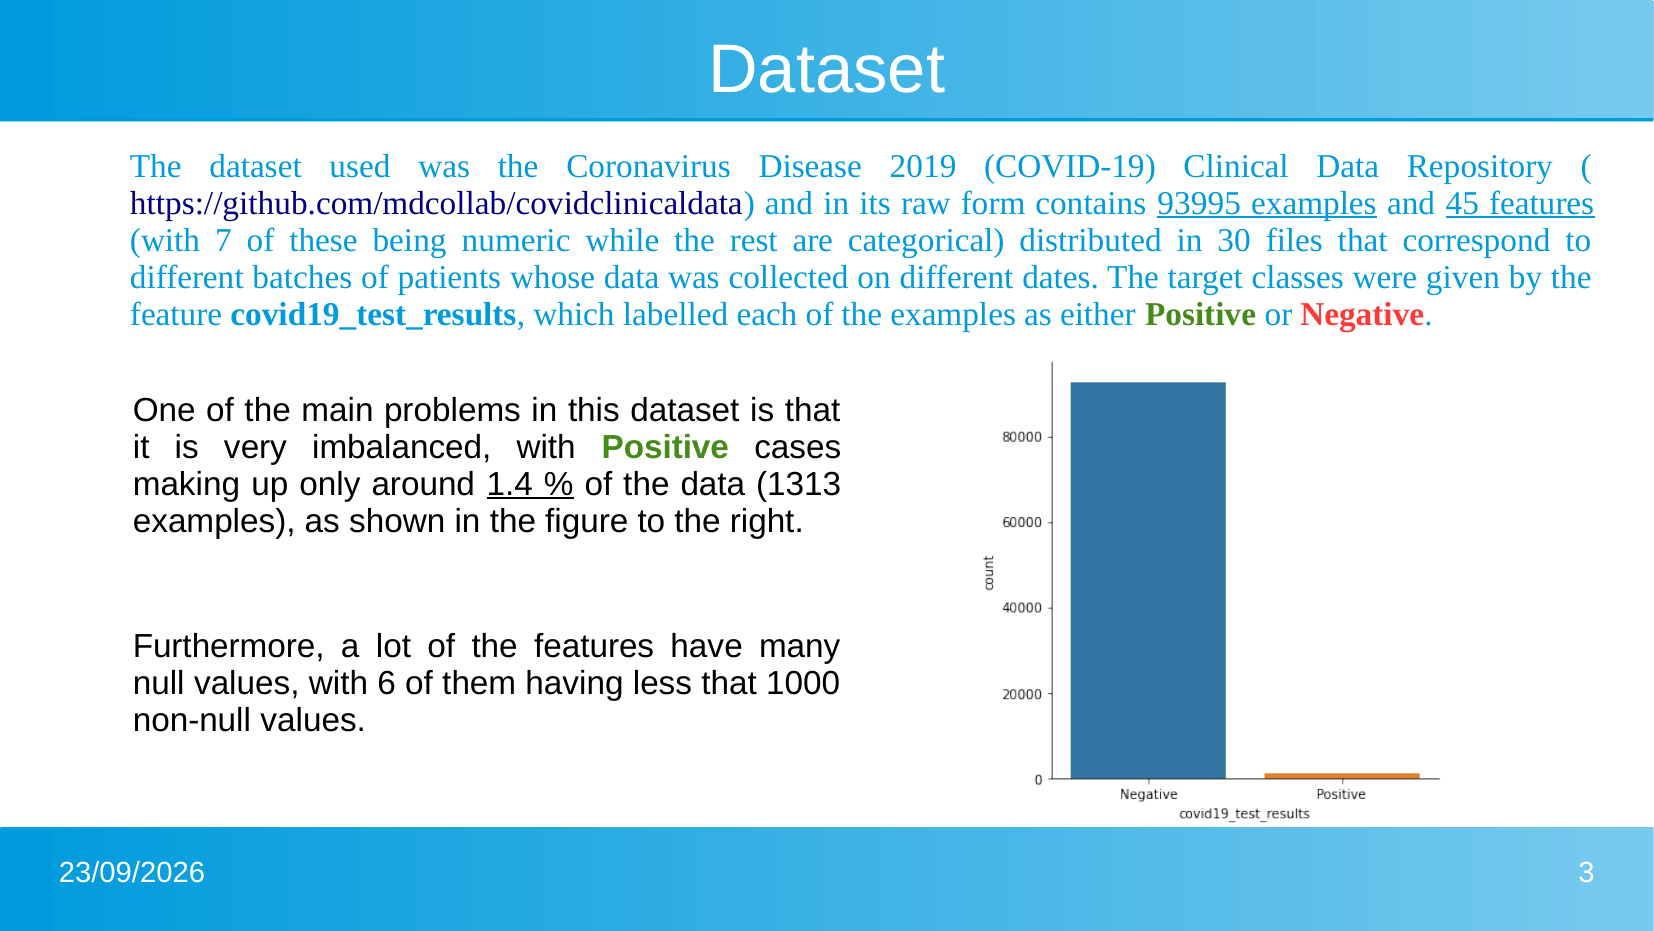

# Dataset
The dataset used was the Coronavirus Disease 2019 (COVID-19) Clinical Data Repository (https://github.com/mdcollab/covidclinicaldata) and in its raw form contains 93995 examples and 45 features (with 7 of these being numeric while the rest are categorical) distributed in 30 files that correspond to different batches of patients whose data was collected on different dates. The target classes were given by the feature covid19_test_results, which labelled each of the examples as either Positive or Negative.
One of the main problems in this dataset is that it is very imbalanced, with Positive cases making up only around 1.4 % of the data (1313 examples), as shown in the figure to the right.
Furthermore, a lot of the features have many null values, with 6 of them having less that 1000 non-null values.
3